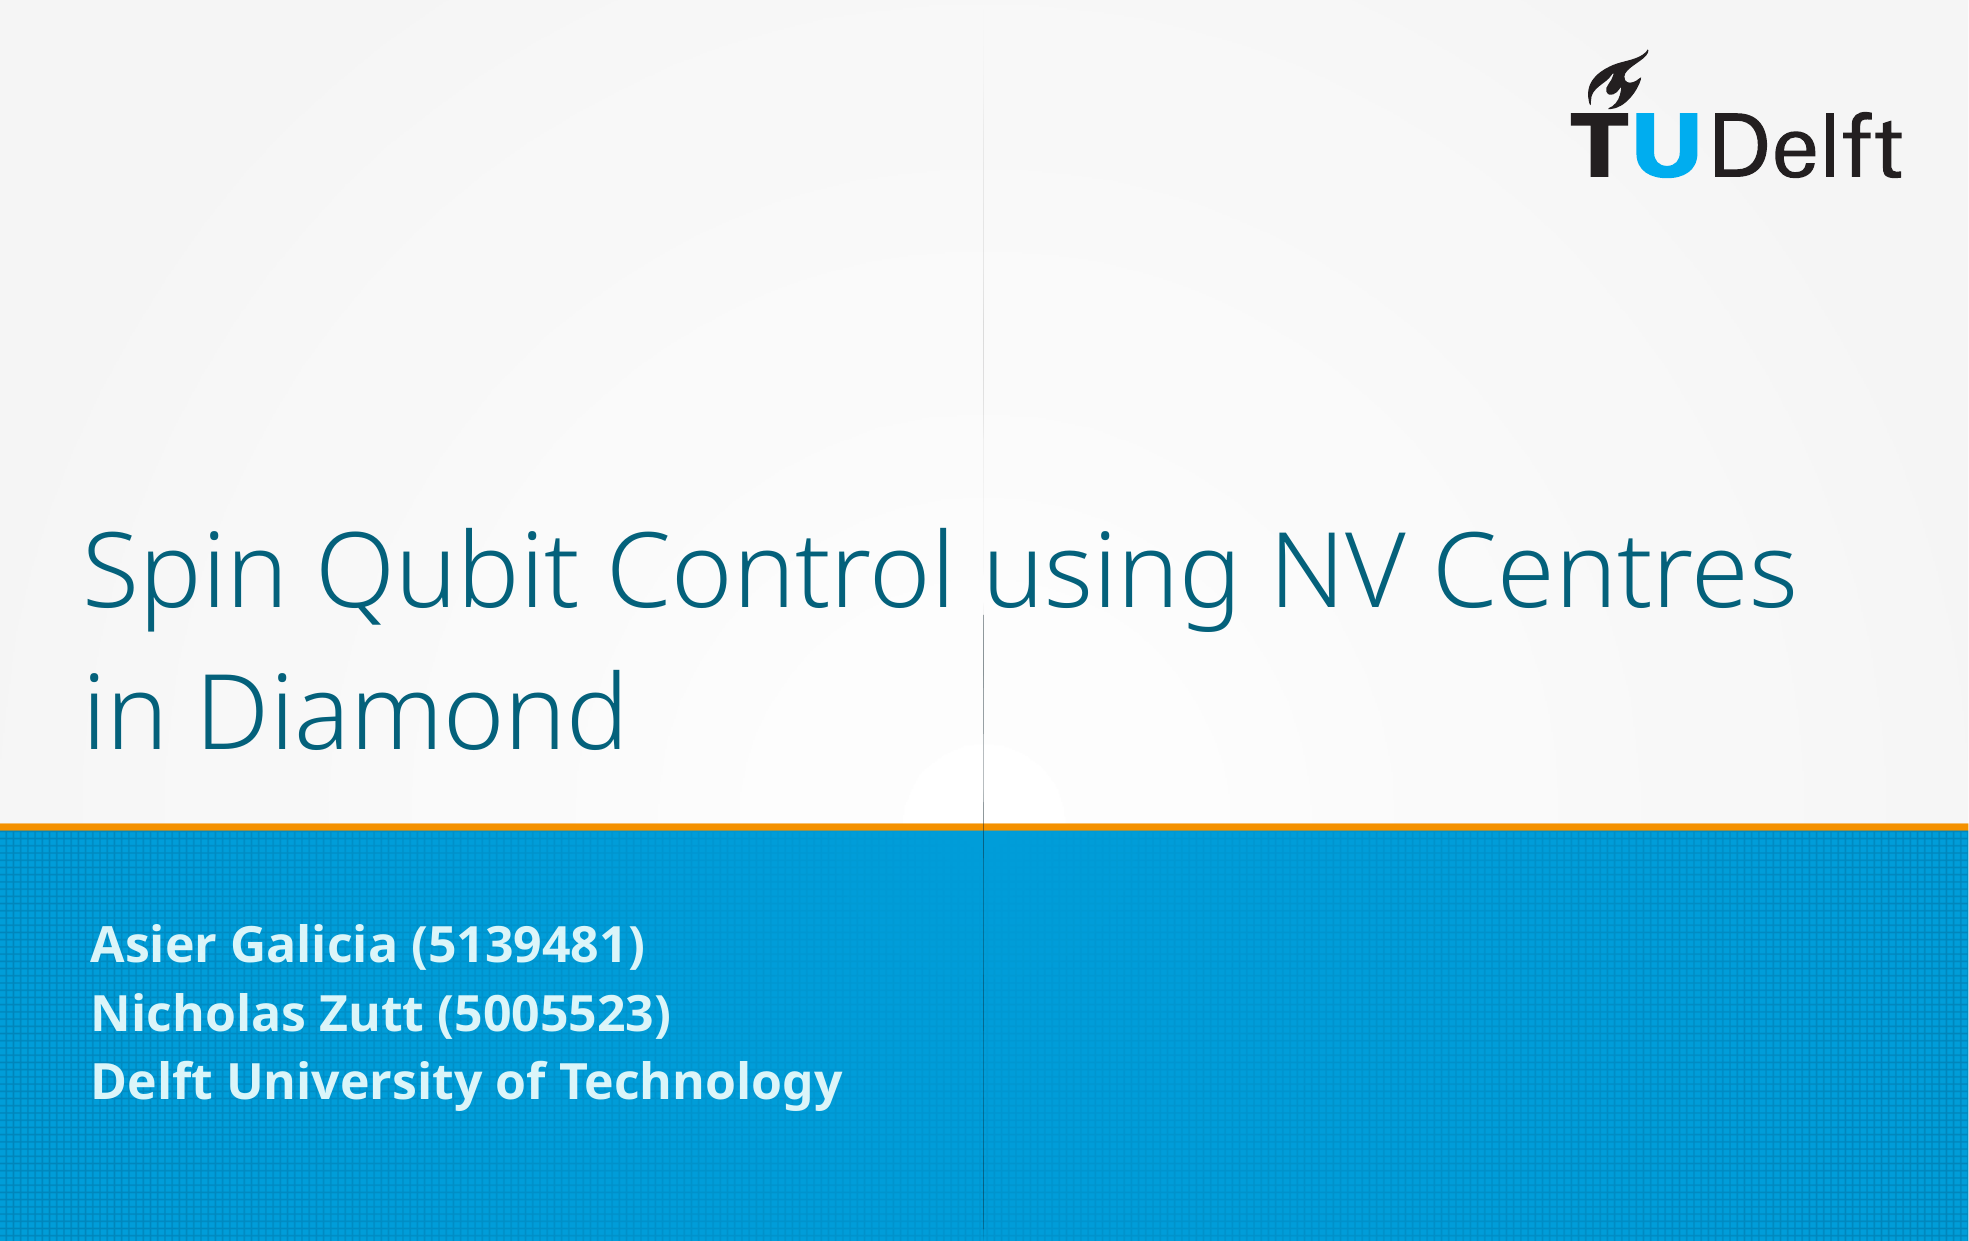

# Spin Qubit Control using NV Centres in Diamond
Asier Galicia (5139481)
Nicholas Zutt (5005523)
Delft University of Technology